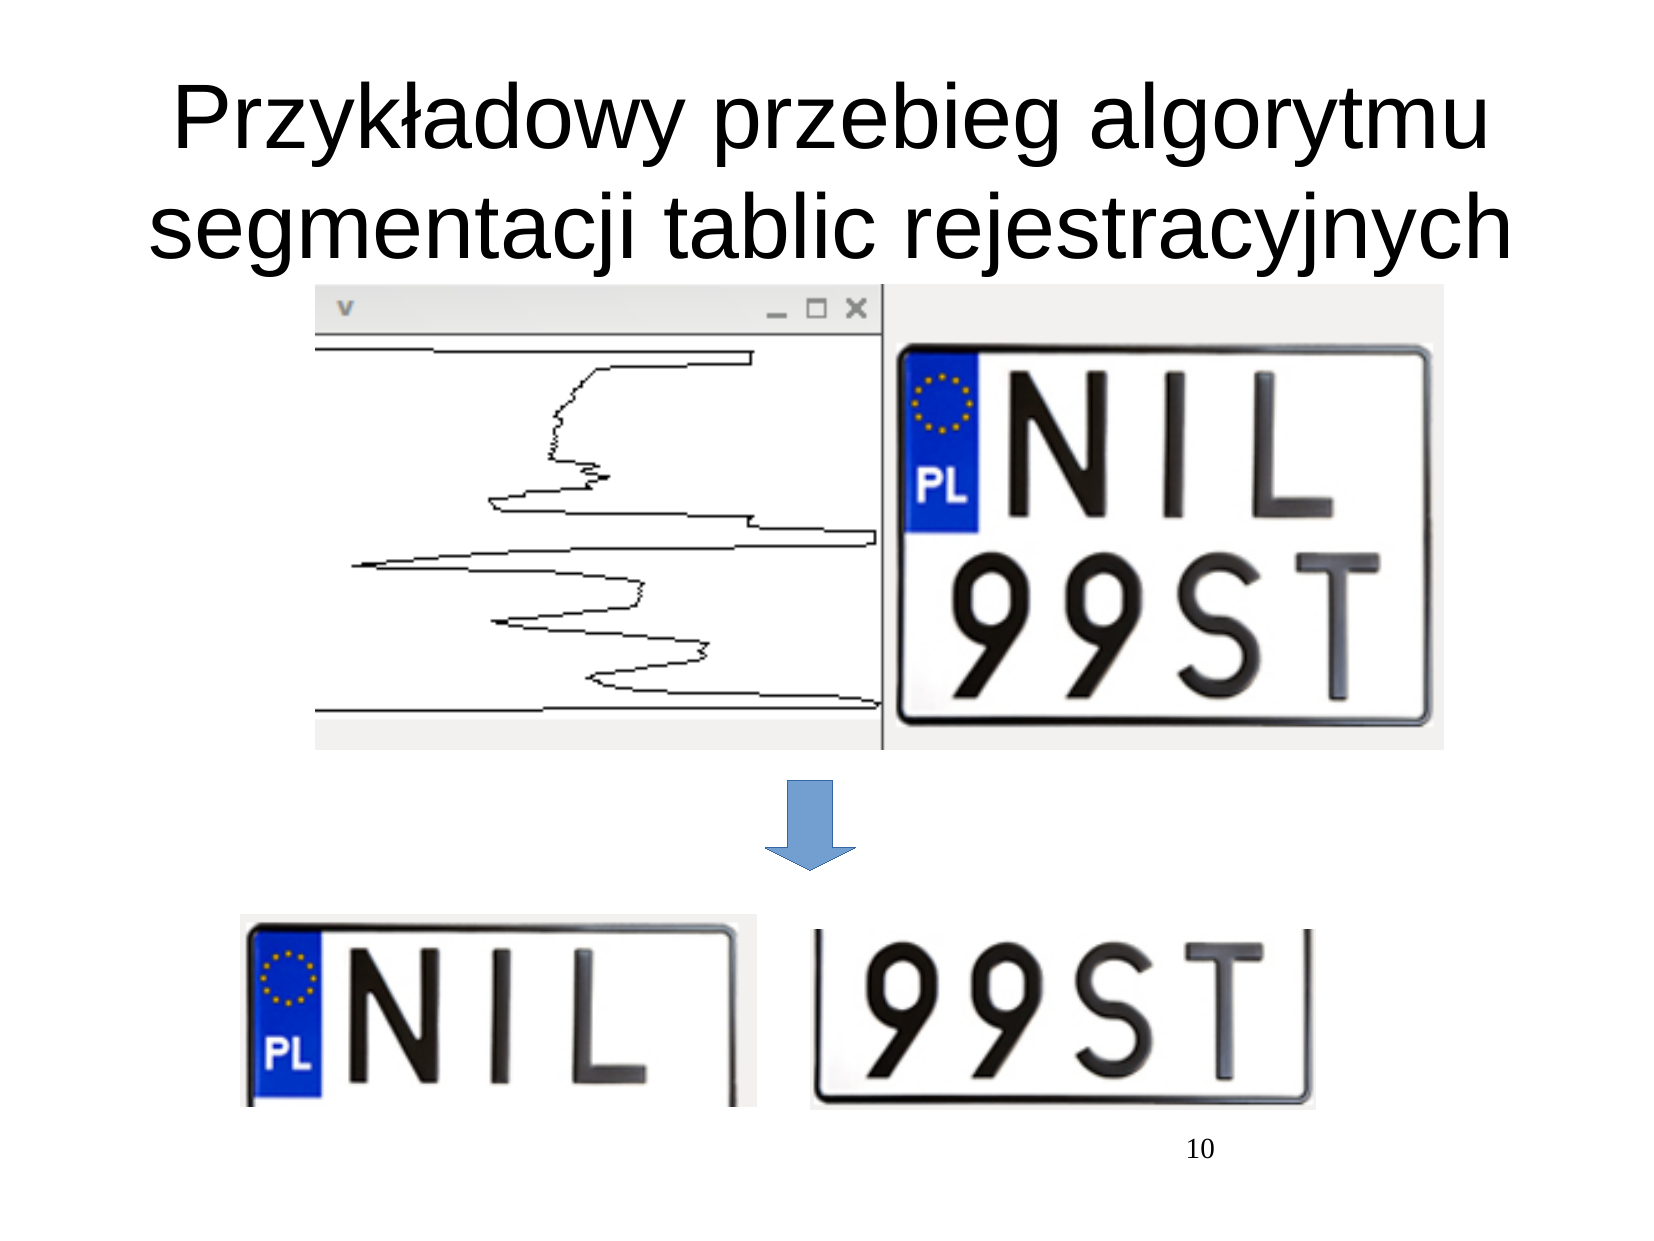

# Przykładowy przebieg algorytmu segmentacji tablic rejestracyjnych
10